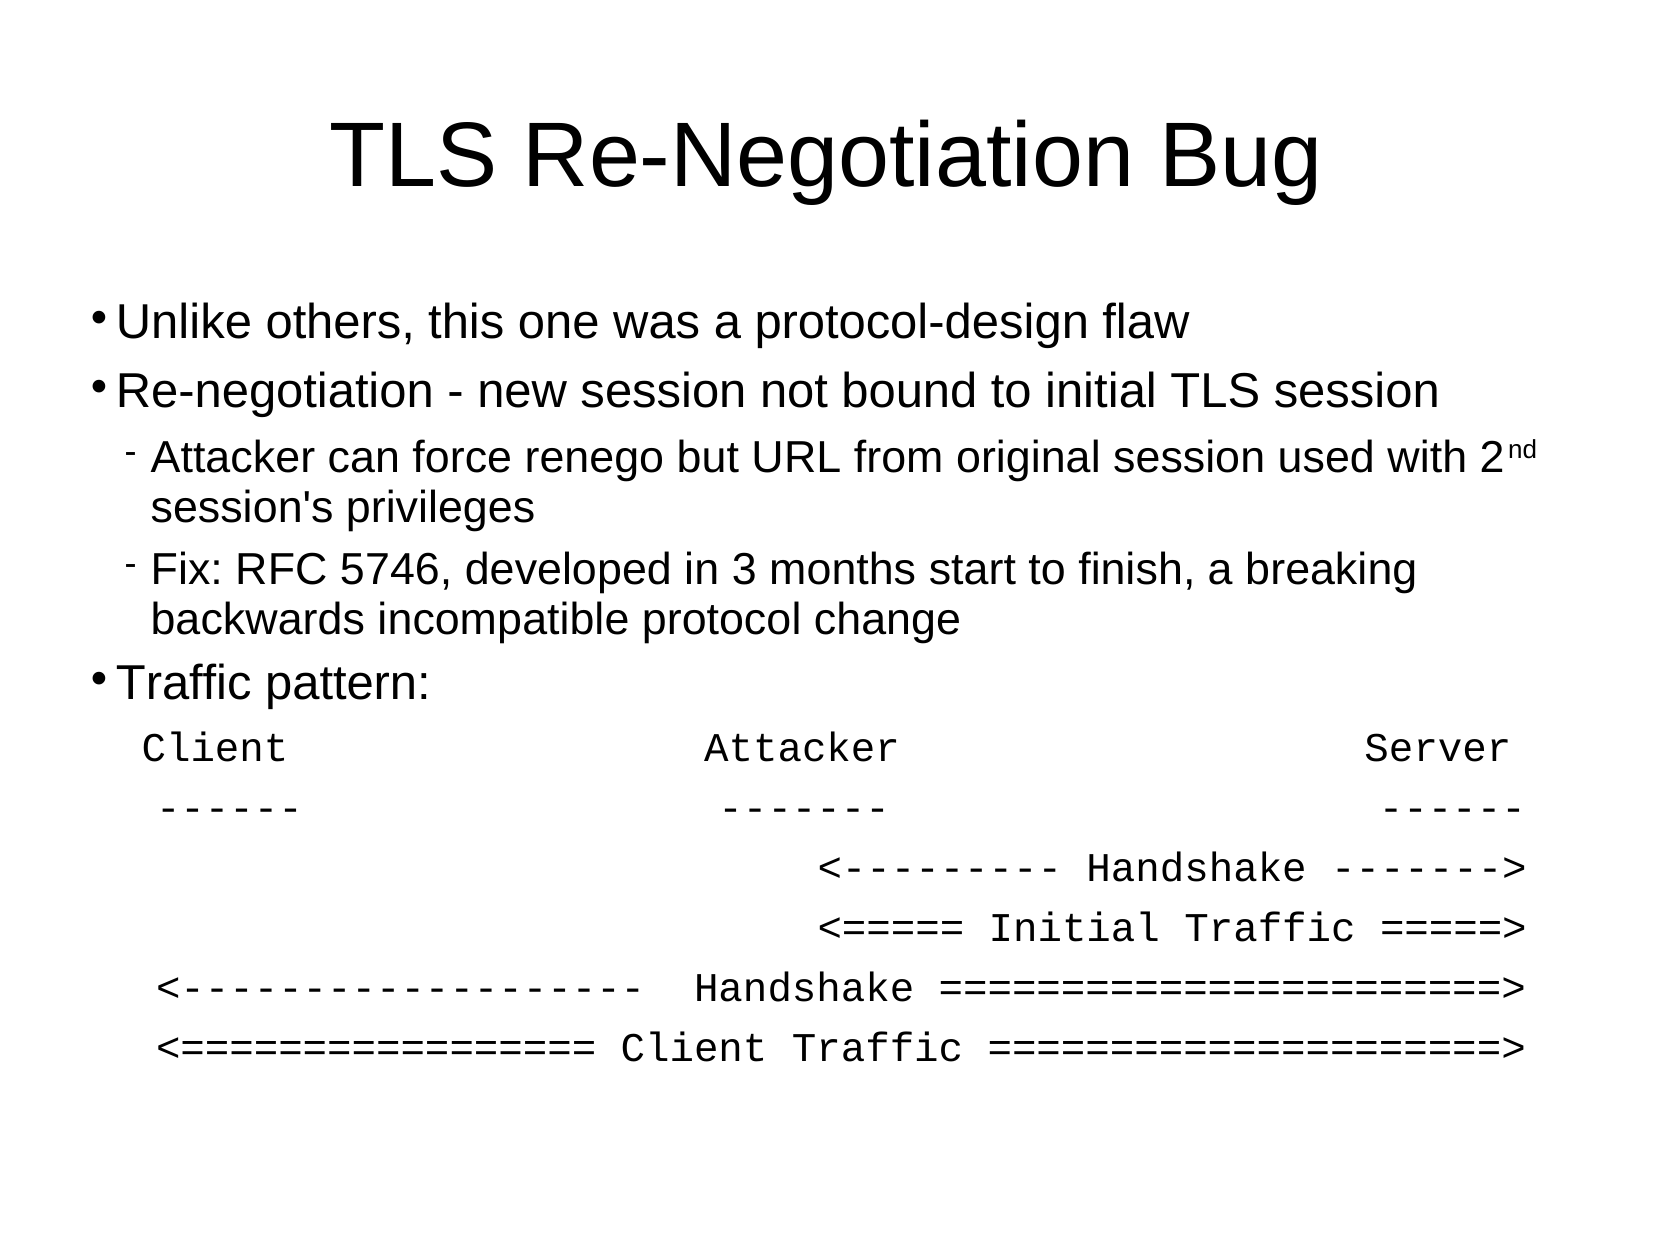

# TLS Re-Negotiation Bug
Unlike others, this one was a protocol-design flaw
Re-negotiation - new session not bound to initial TLS session
Attacker can force renego but URL from original session used with 2nd session's privileges
Fix: RFC 5746, developed in 3 months start to finish, a breaking backwards incompatible protocol change
Traffic pattern:
 Client Attacker Server
 ------ ------- ------
 <--------- Handshake ------->
 <===== Initial Traffic =====>
 <------------------- Handshake =======================>
 <================= Client Traffic =====================>